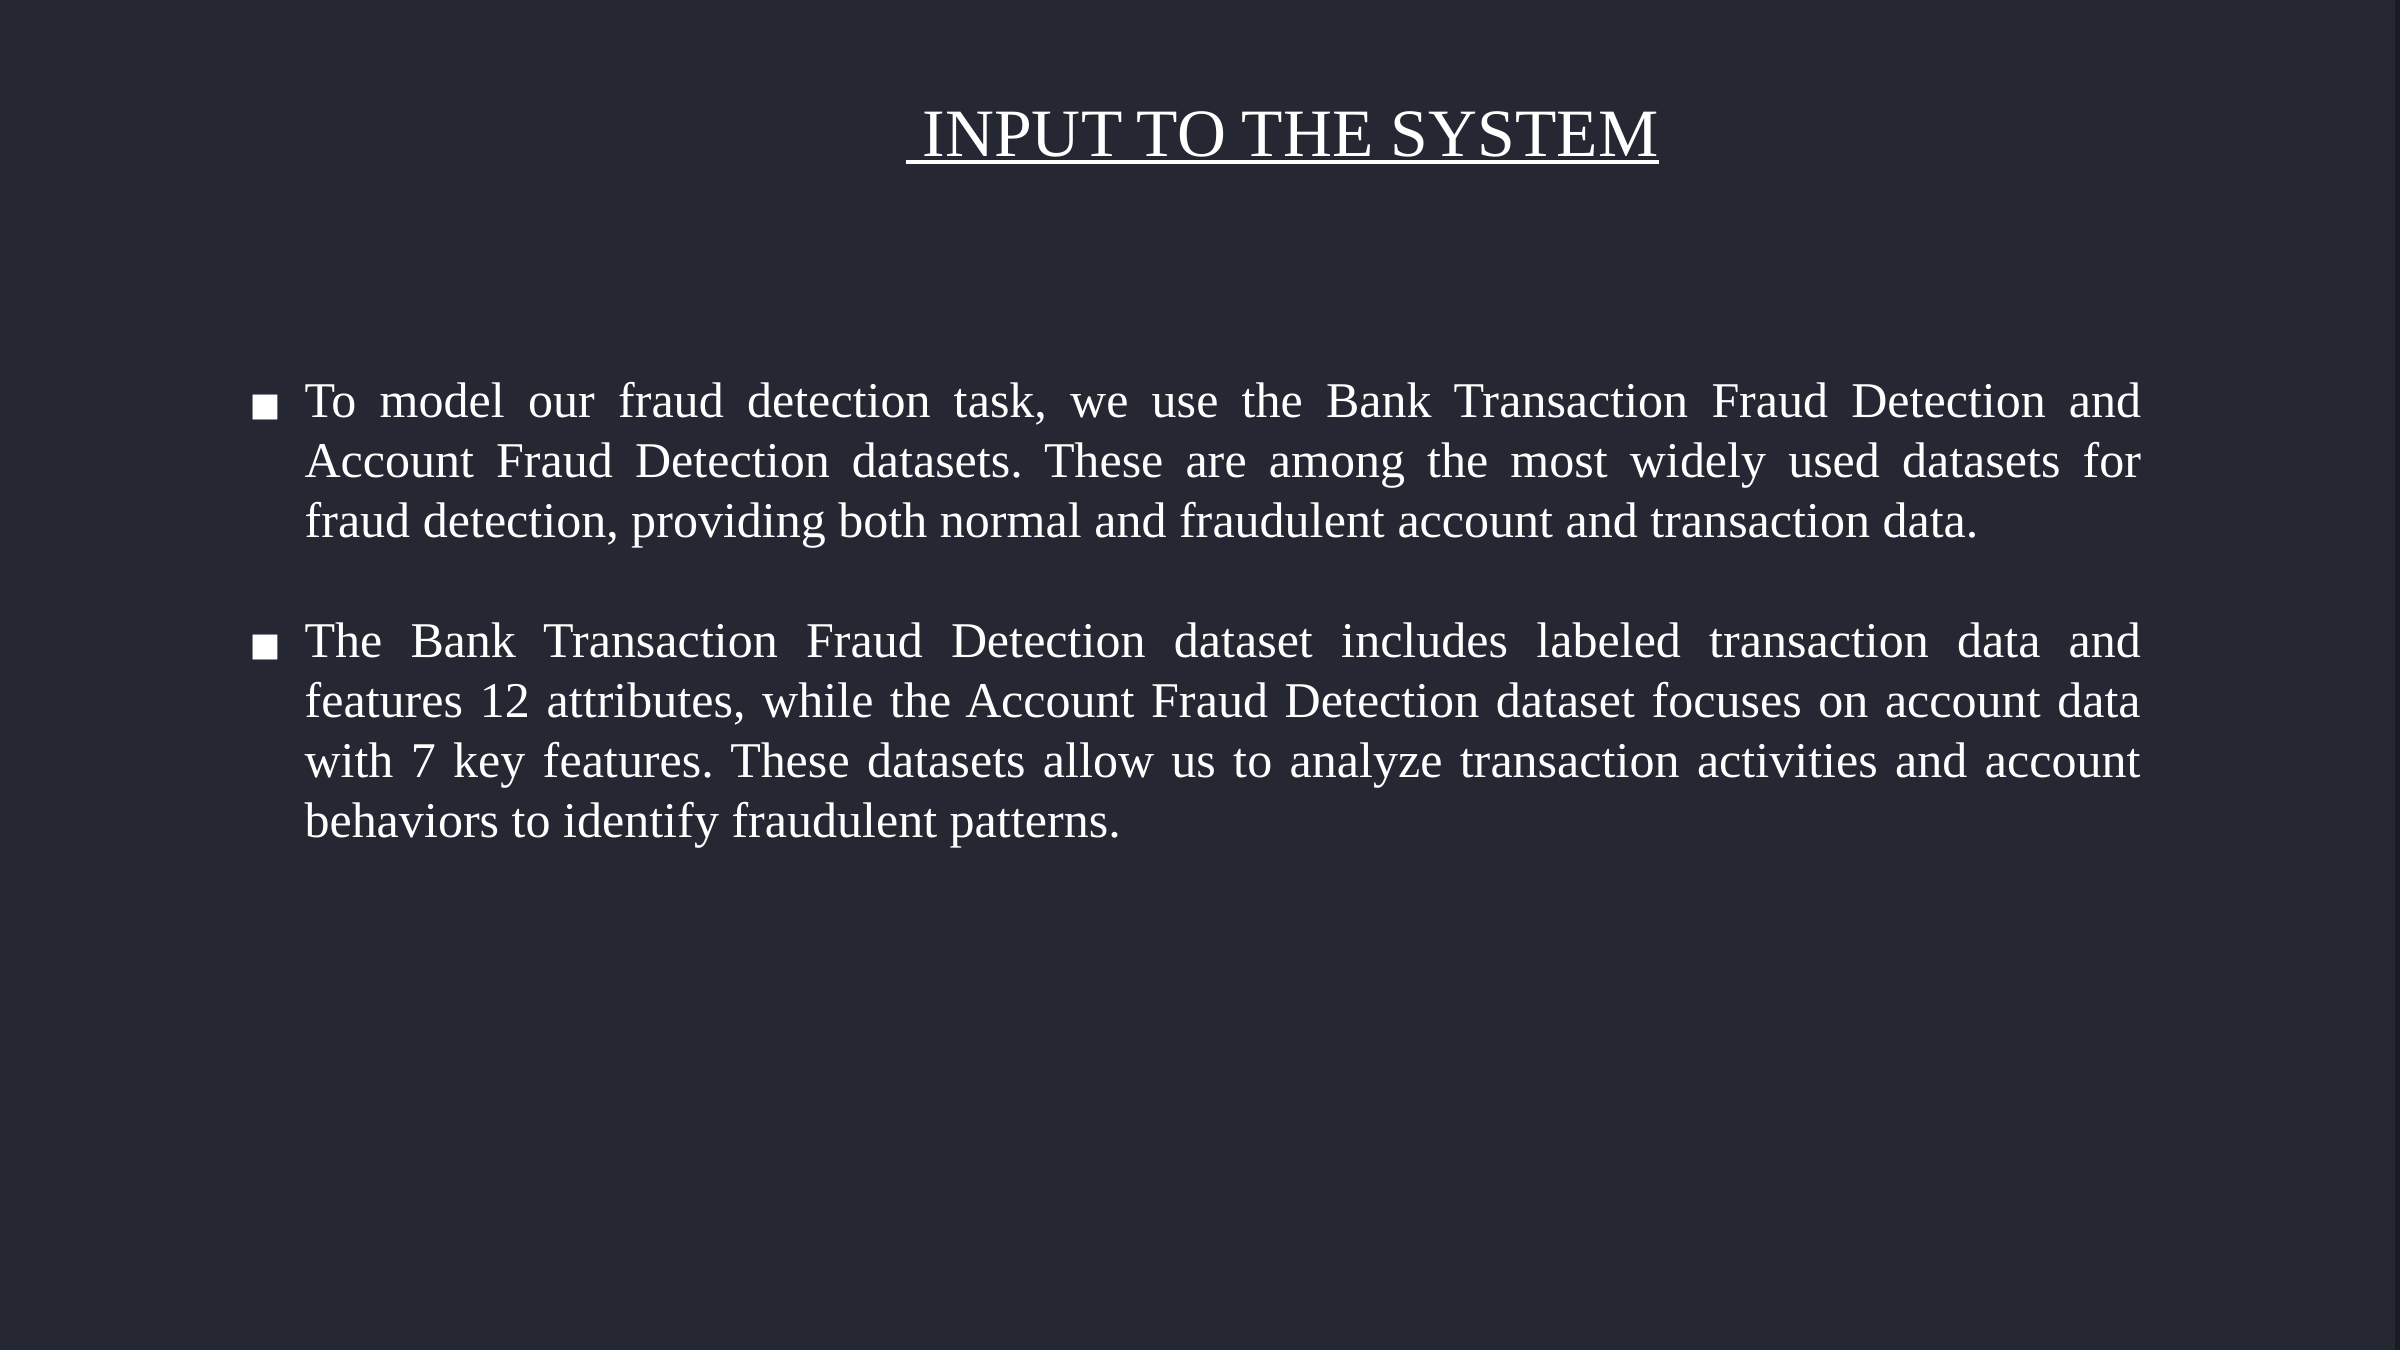

INPUT TO THE SYSTEM
To model our fraud detection task, we use the Bank Transaction Fraud Detection and Account Fraud Detection datasets. These are among the most widely used datasets for fraud detection, providing both normal and fraudulent account and transaction data.
The Bank Transaction Fraud Detection dataset includes labeled transaction data and features 12 attributes, while the Account Fraud Detection dataset focuses on account data with 7 key features. These datasets allow us to analyze transaction activities and account behaviors to identify fraudulent patterns.